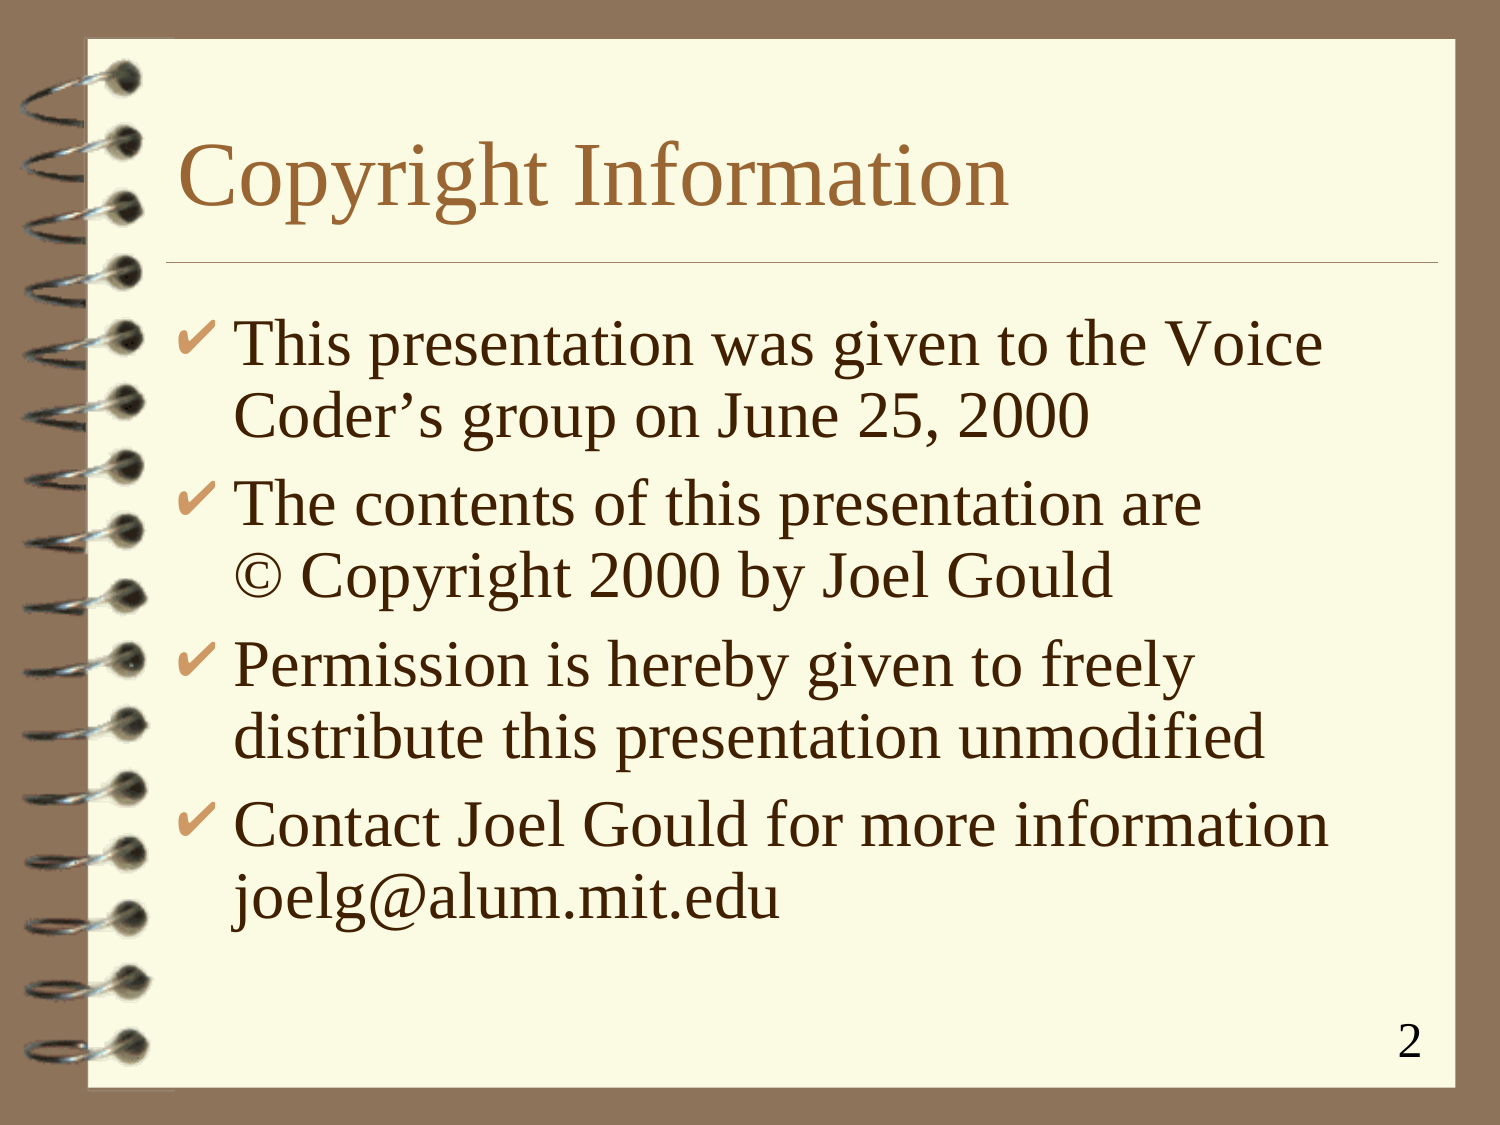

# Copyright Information
This presentation was given to the Voice Coder’s group on June 25, 2000
The contents of this presentation are
© Copyright 2000 by Joel Gould
Permission is hereby given to freely distribute this presentation unmodified
Contact Joel Gould for more information
joelg@alum.mit.edu
2